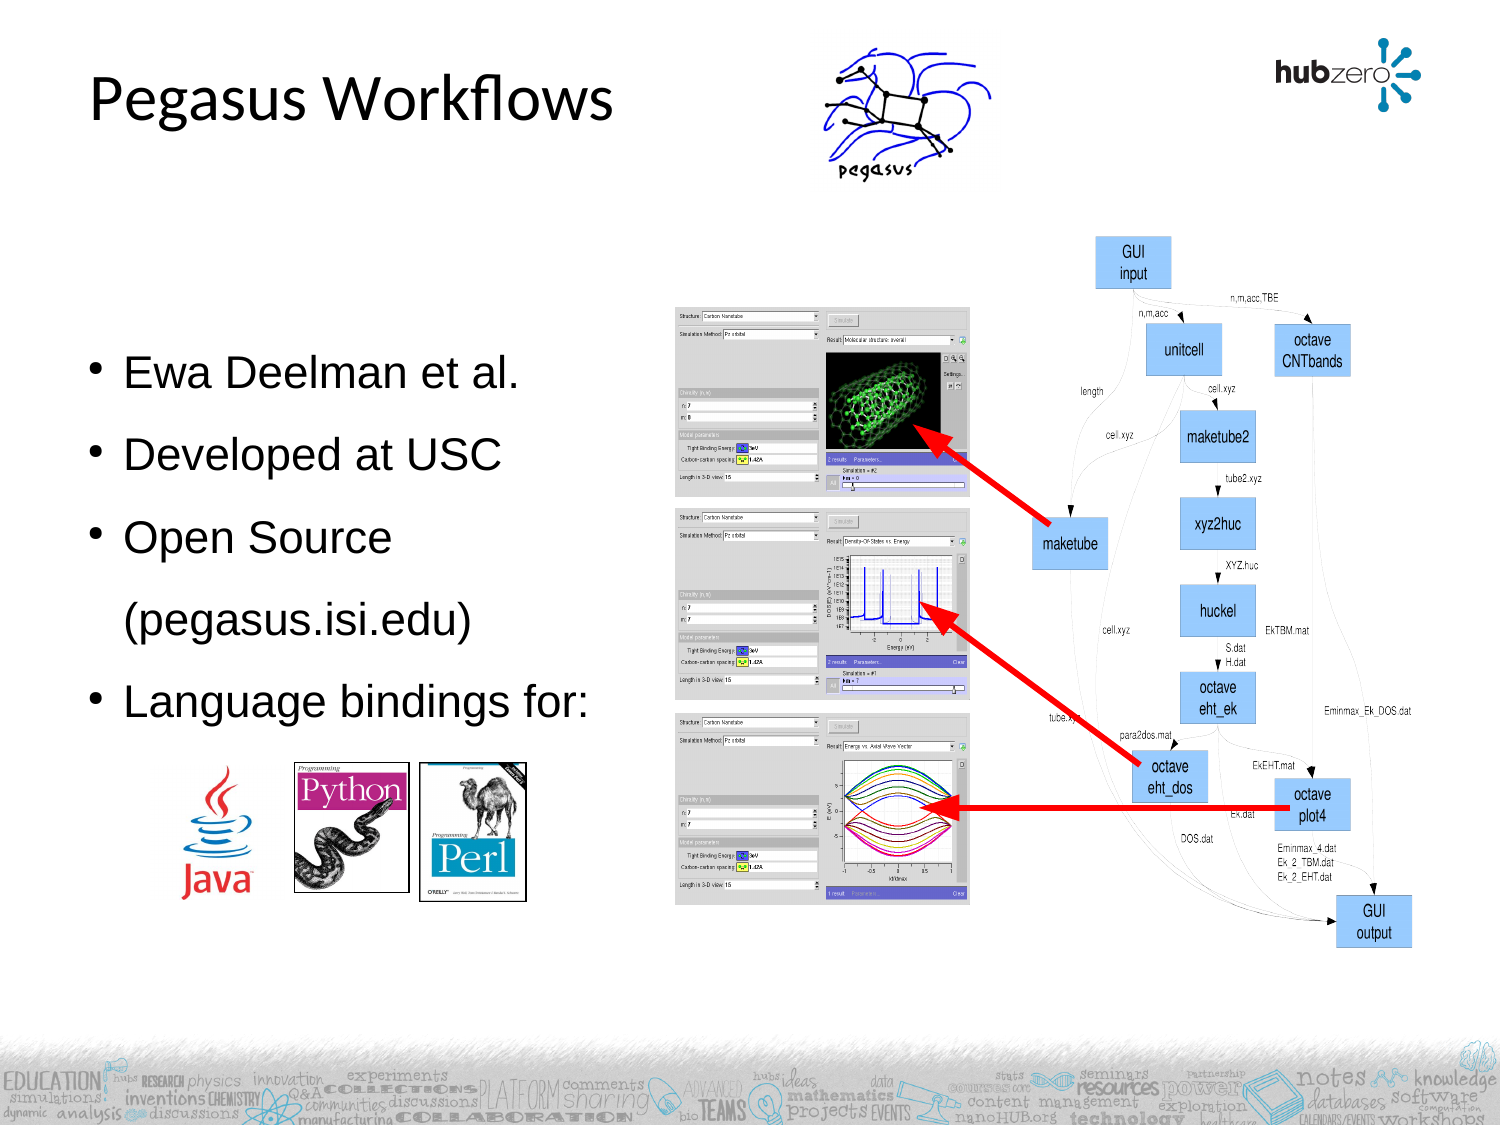

# Pegasus Workflows
Ewa Deelman et al.
Developed at USC
Open Source
(pegasus.isi.edu)
Language bindings for: